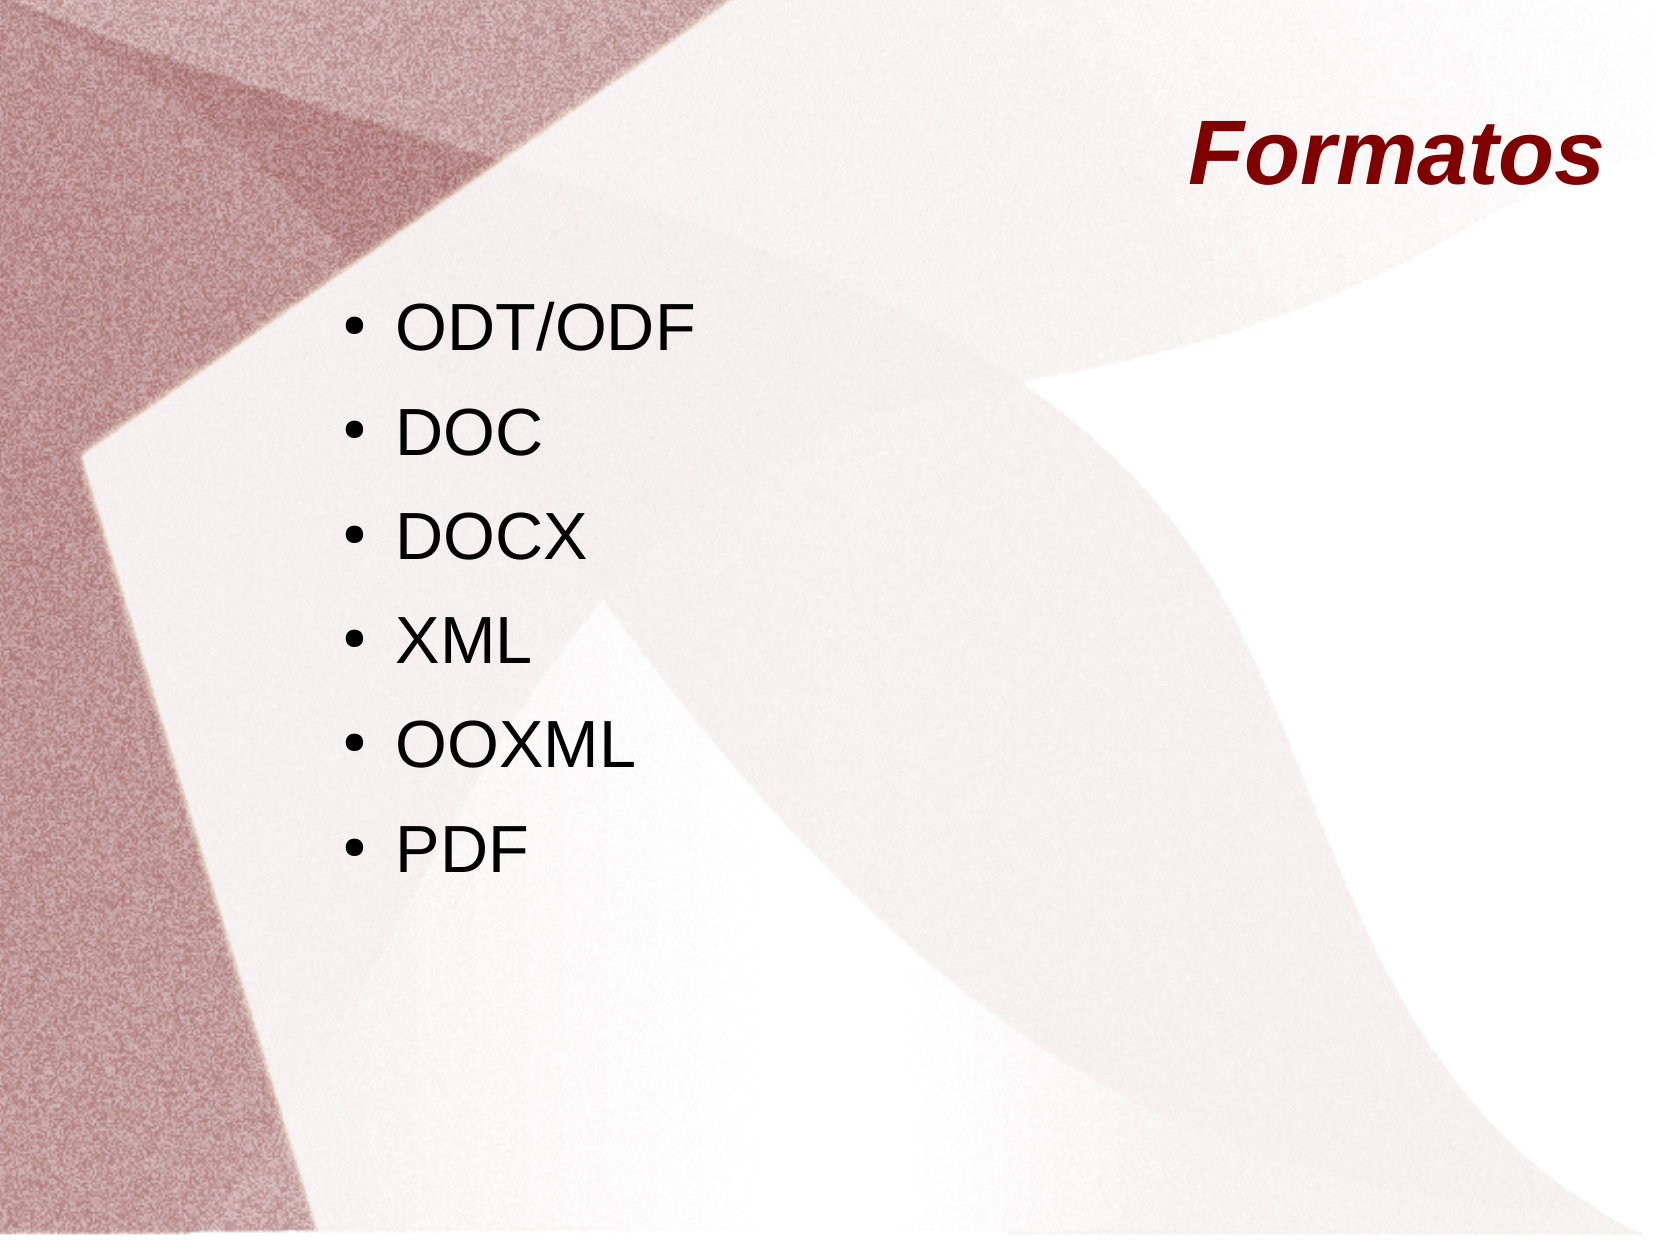

# Formatos
ODT/ODF
DOC
DOCX
XML
OOXML
PDF